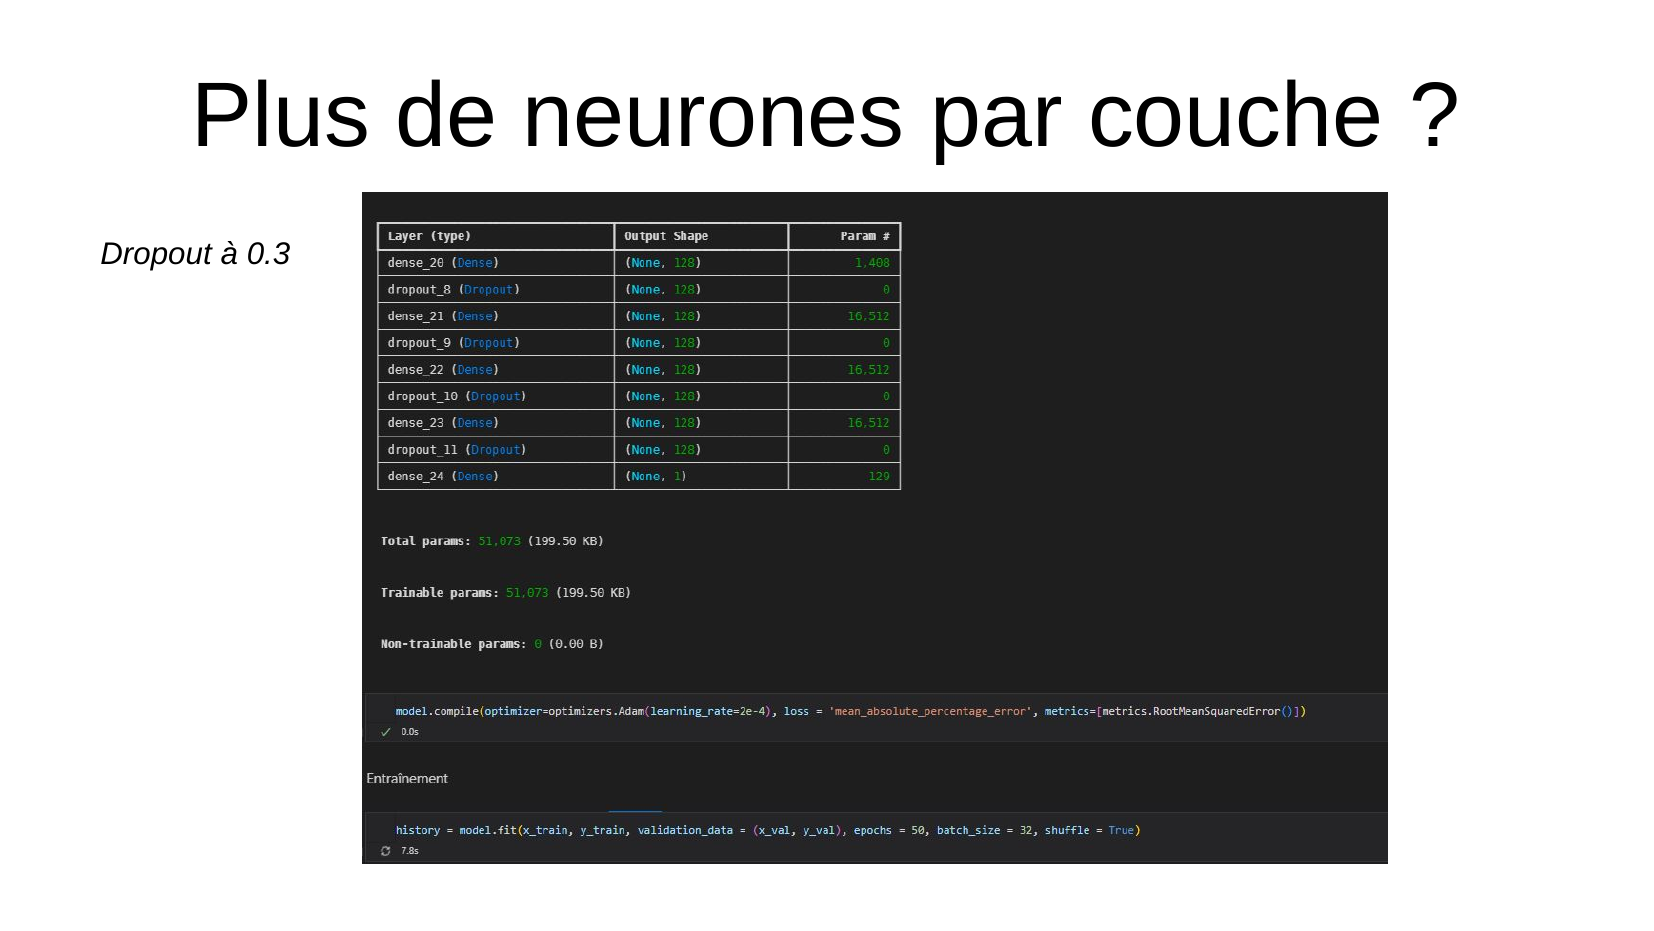

# Plus de neurones par couche ?
Dropout à 0.3